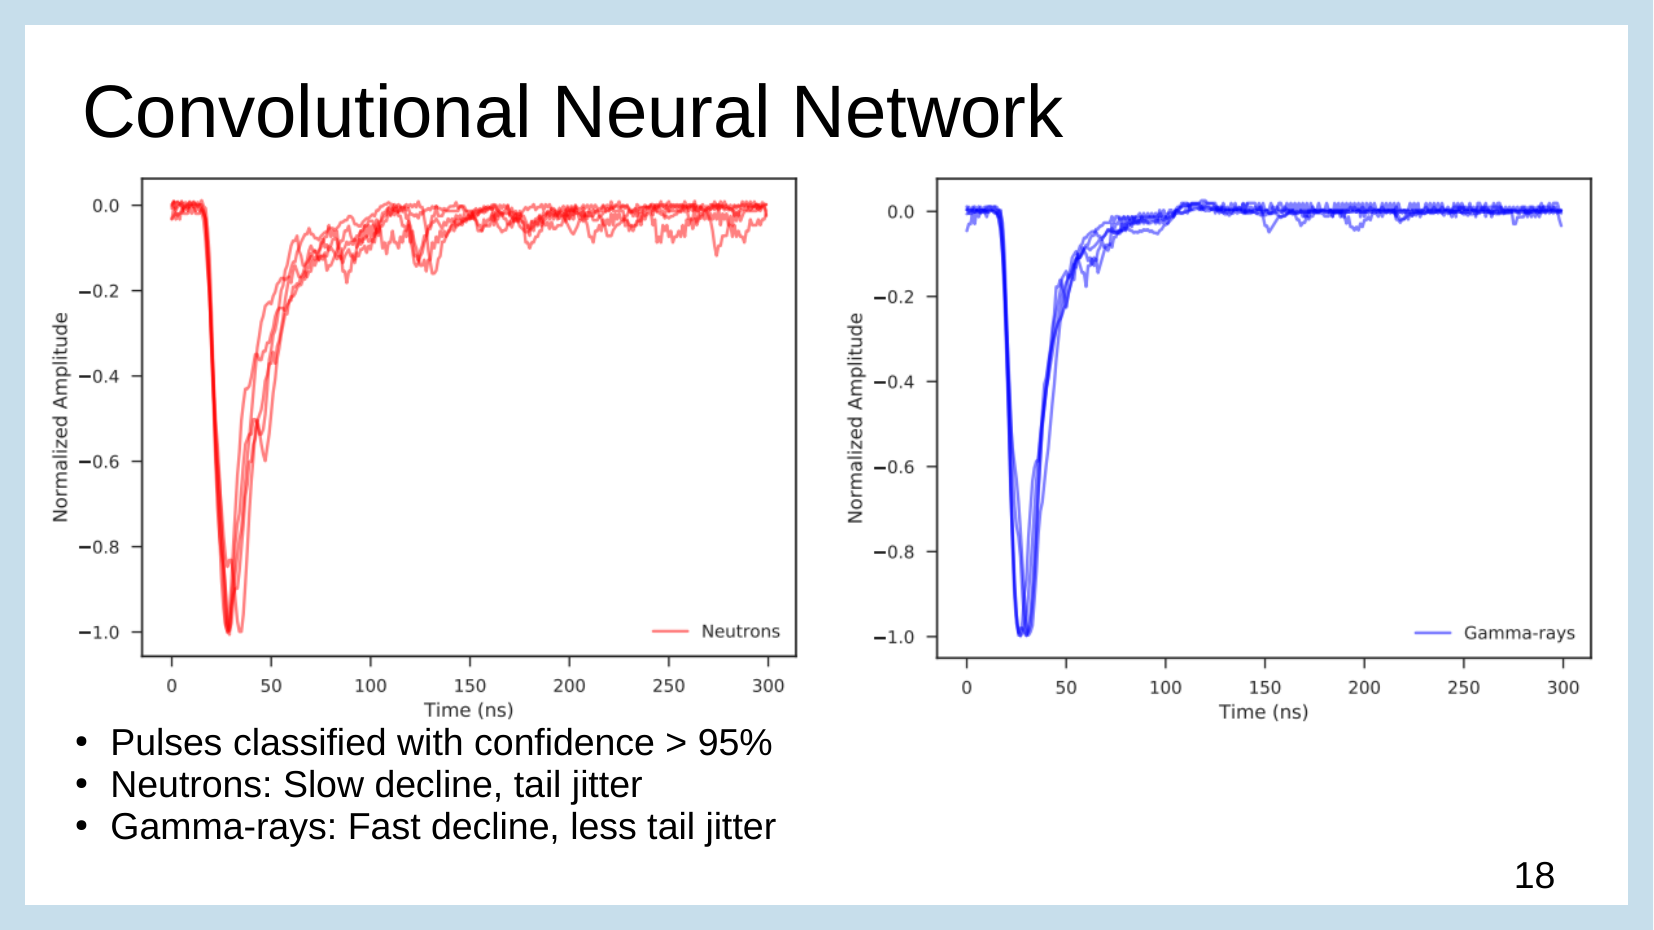

# Convolutional Neural Network
Pulses classified with confidence > 95%
Neutrons: Slow decline, tail jitter
Gamma-rays: Fast decline, less tail jitter